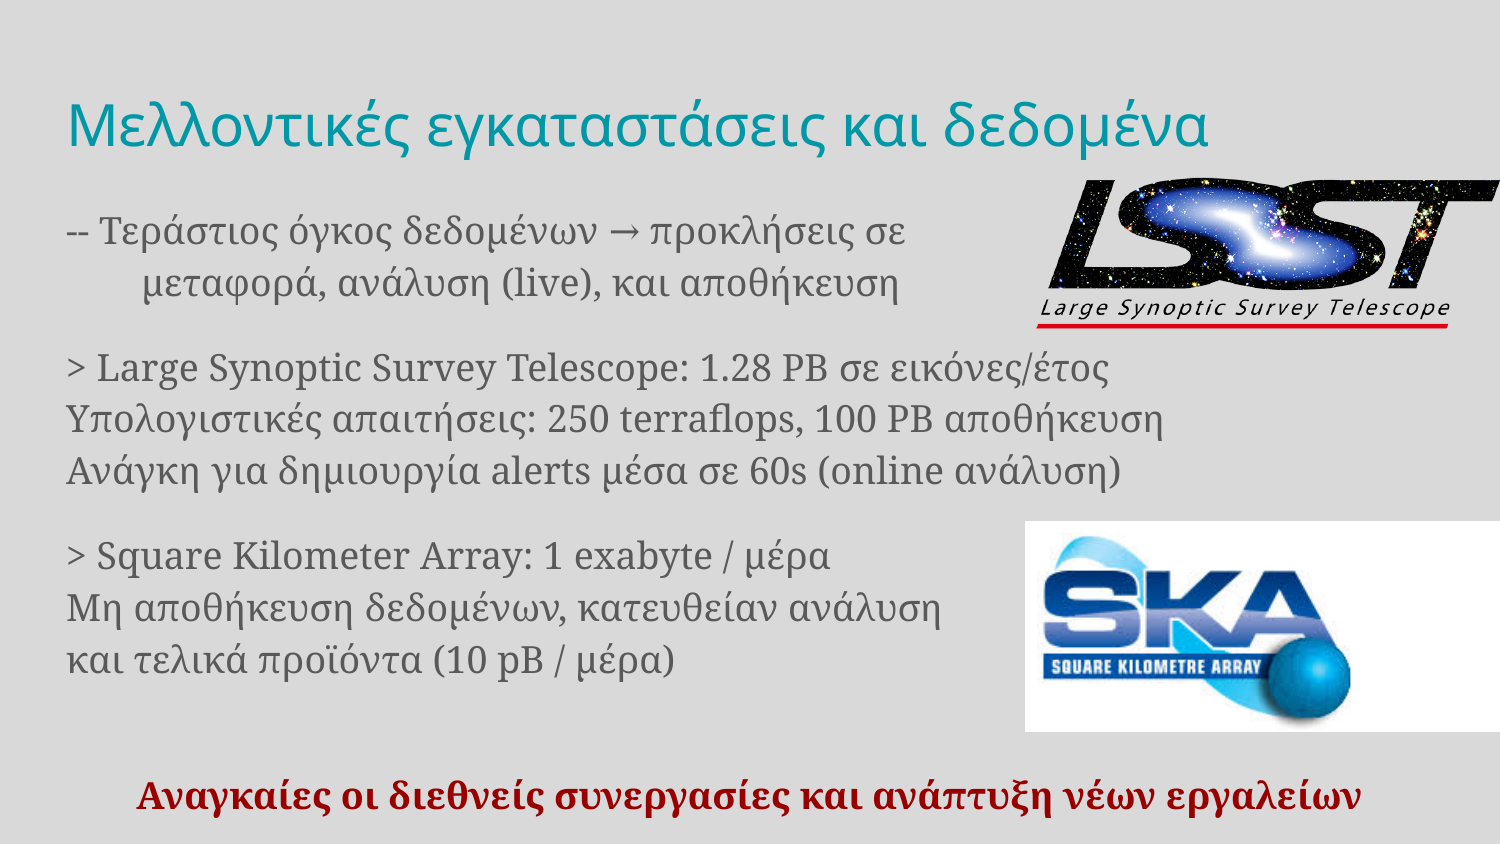

Μελλοντικές εγκαταστάσεις και δεδομένα
# -- Τεράστιος όγκος δεδομένων → προκλήσεις σε μεταφορά, ανάλυση (live), και αποθήκευση
> Large Synoptic Survey Telescope: 1.28 PB σε εικόνες/έτος
Υπολογιστικές απαιτήσεις: 250 terraflops, 100 PB αποθήκευση
Ανάγκη για δημιουργία alerts μέσα σε 60s (online ανάλυση)
> Square Kilometer Array: 1 exabyte / μέρα
Μη αποθήκευση δεδομένων, κατευθείαν ανάλυση
και τελικά προϊόντα (10 pB / μέρα)
Αναγκαίες οι διεθνείς συνεργασίες και ανάπτυξη νέων εργαλείων